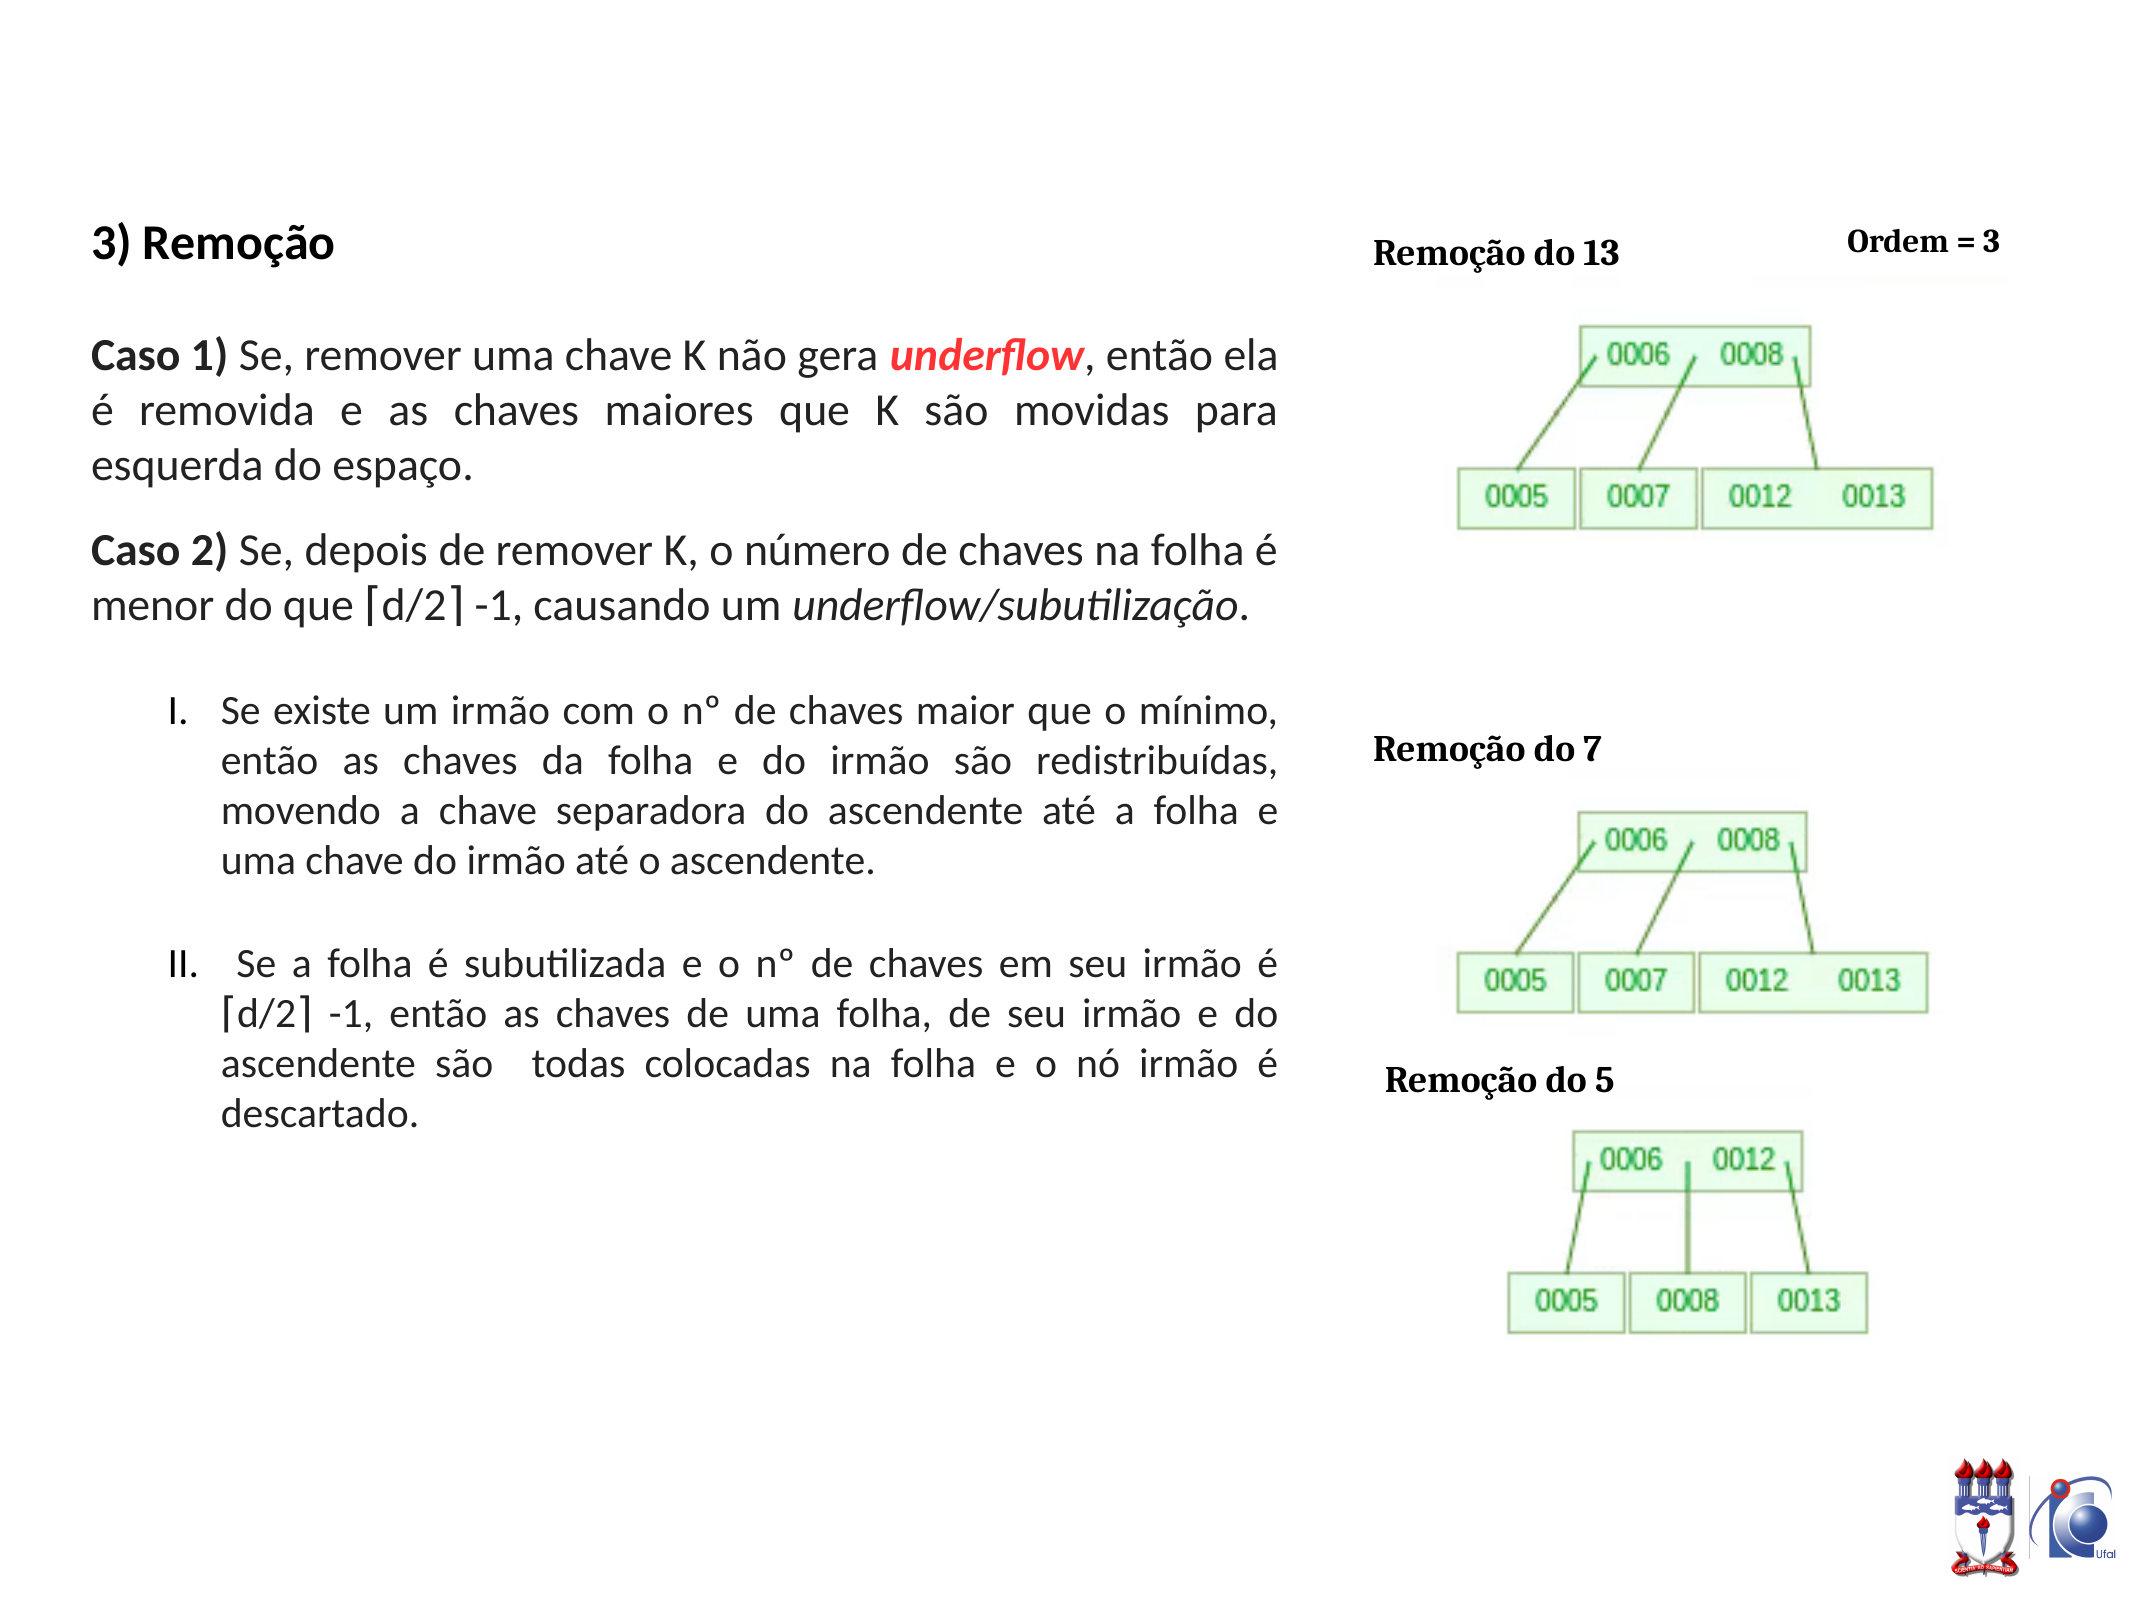

# 3) Remoção
Caso 1) Se, remover uma chave K não gera underflow, então ela é removida e as chaves maiores que K são movidas para esquerda do espaço.
Caso 2) Se, depois de remover K, o número de chaves na folha é menor do que ⌈d/2⌉ -1, causando um underflow/subutilização.
Se existe um irmão com o nº de chaves maior que o mínimo, então as chaves da folha e do irmão são redistribuídas, movendo a chave separadora do ascendente até a folha e uma chave do irmão até o ascendente.
 Se a folha é subutilizada e o nº de chaves em seu irmão é ⌈d/2⌉ -1, então as chaves de uma folha, de seu irmão e do ascendente são todas colocadas na folha e o nó irmão é descartado.
Ordem = 3
Remoção do 13
Remoção do 7
Remoção do 5